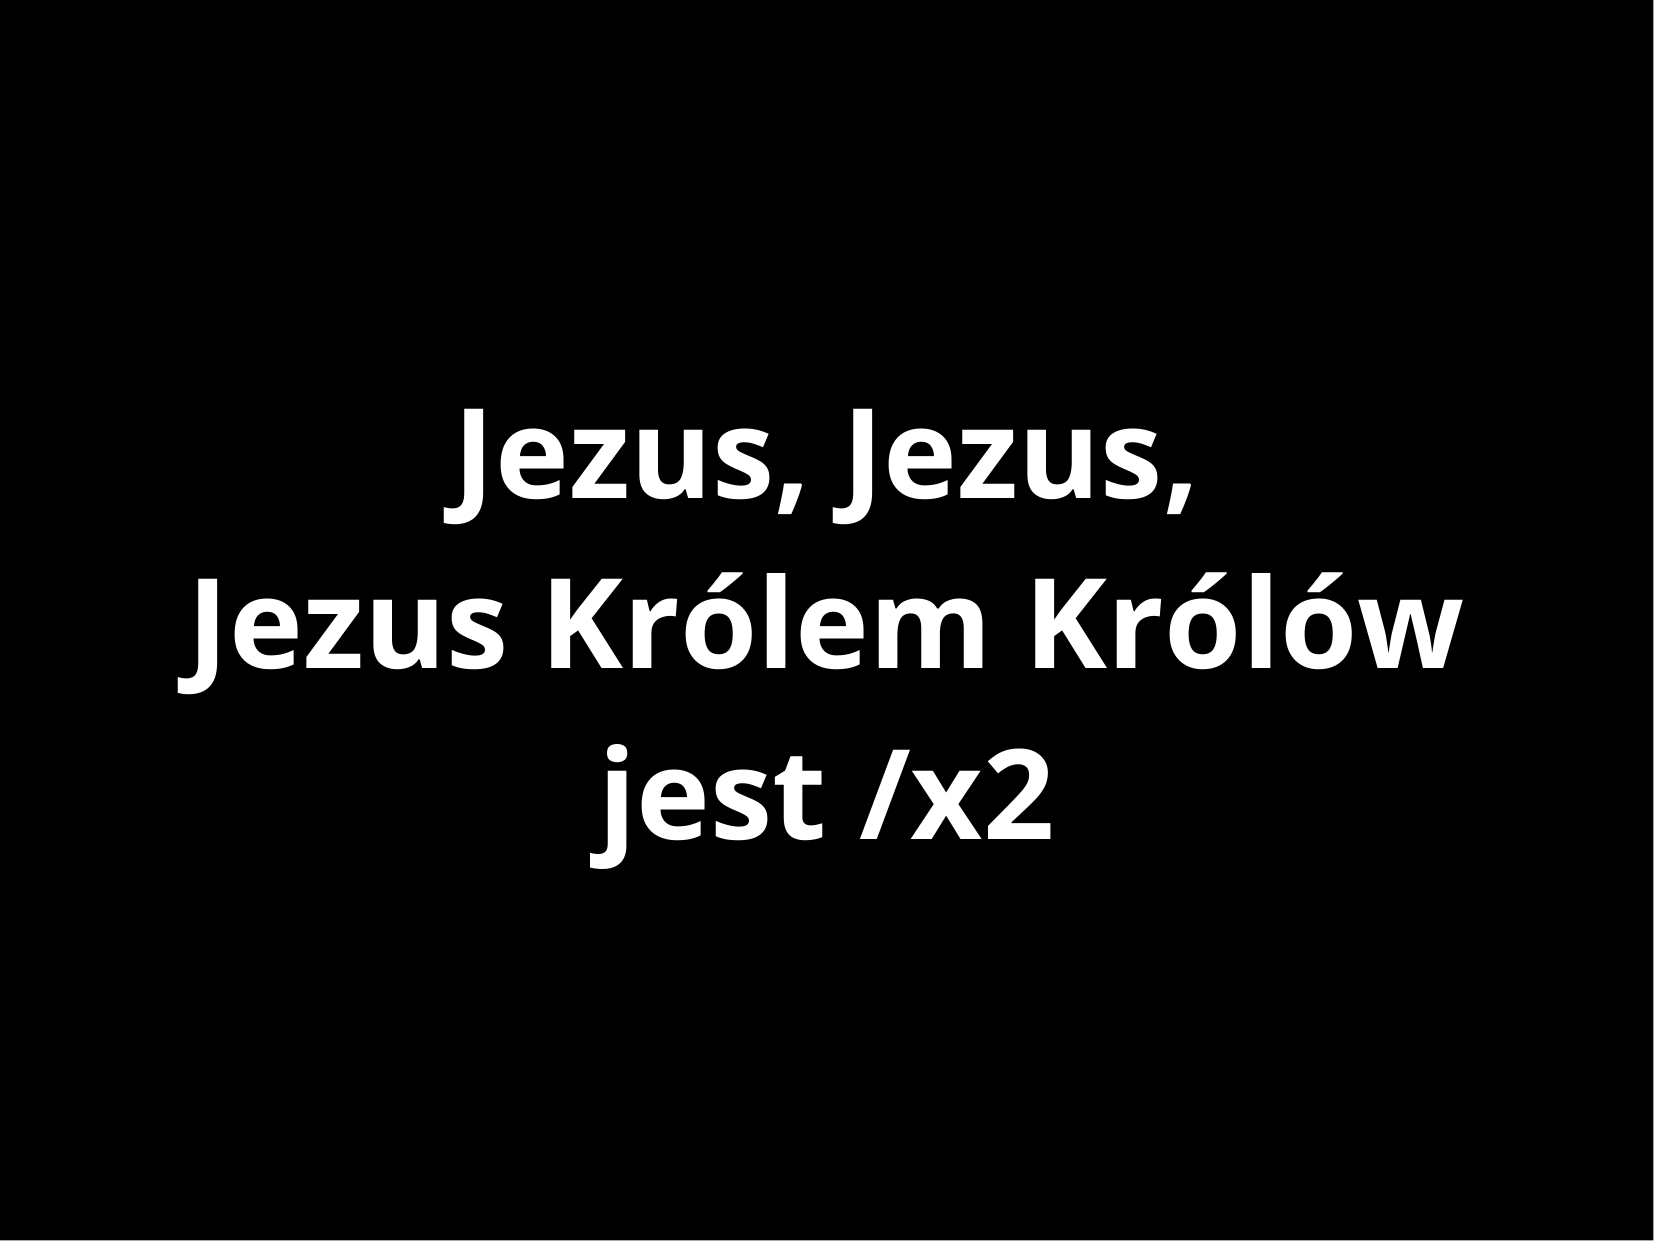

# Jezus, Jezus, Jezus Królem Królów jest /x2